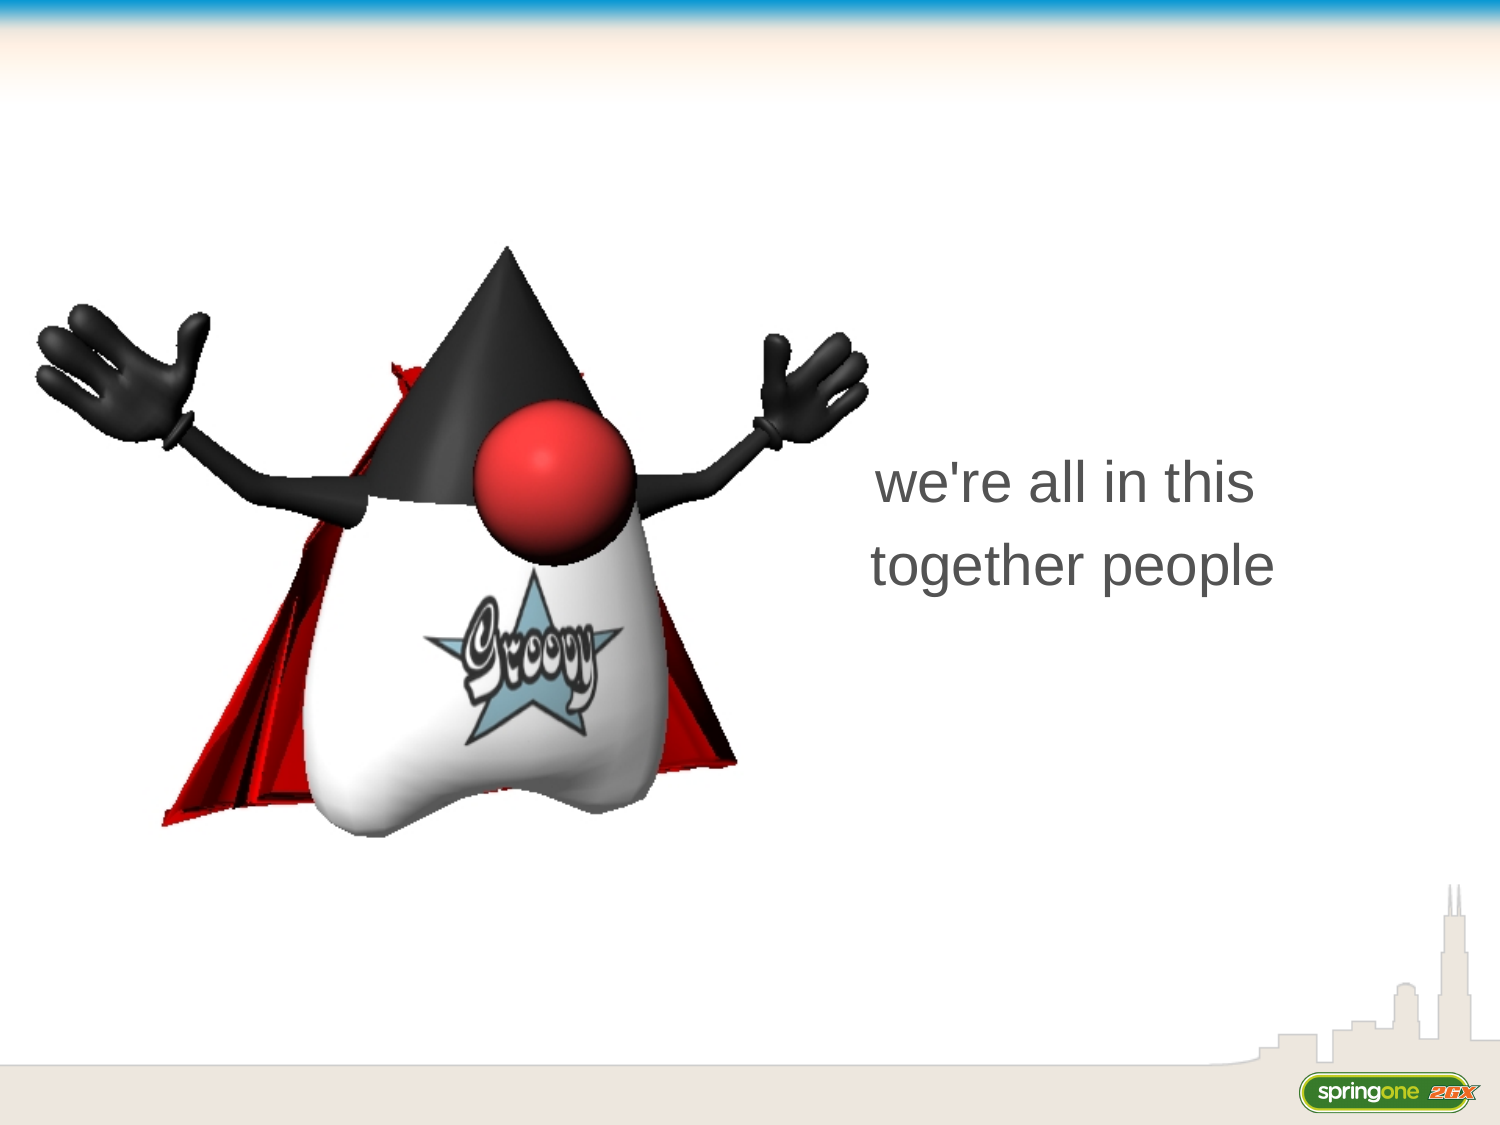

# we're all in this
together people